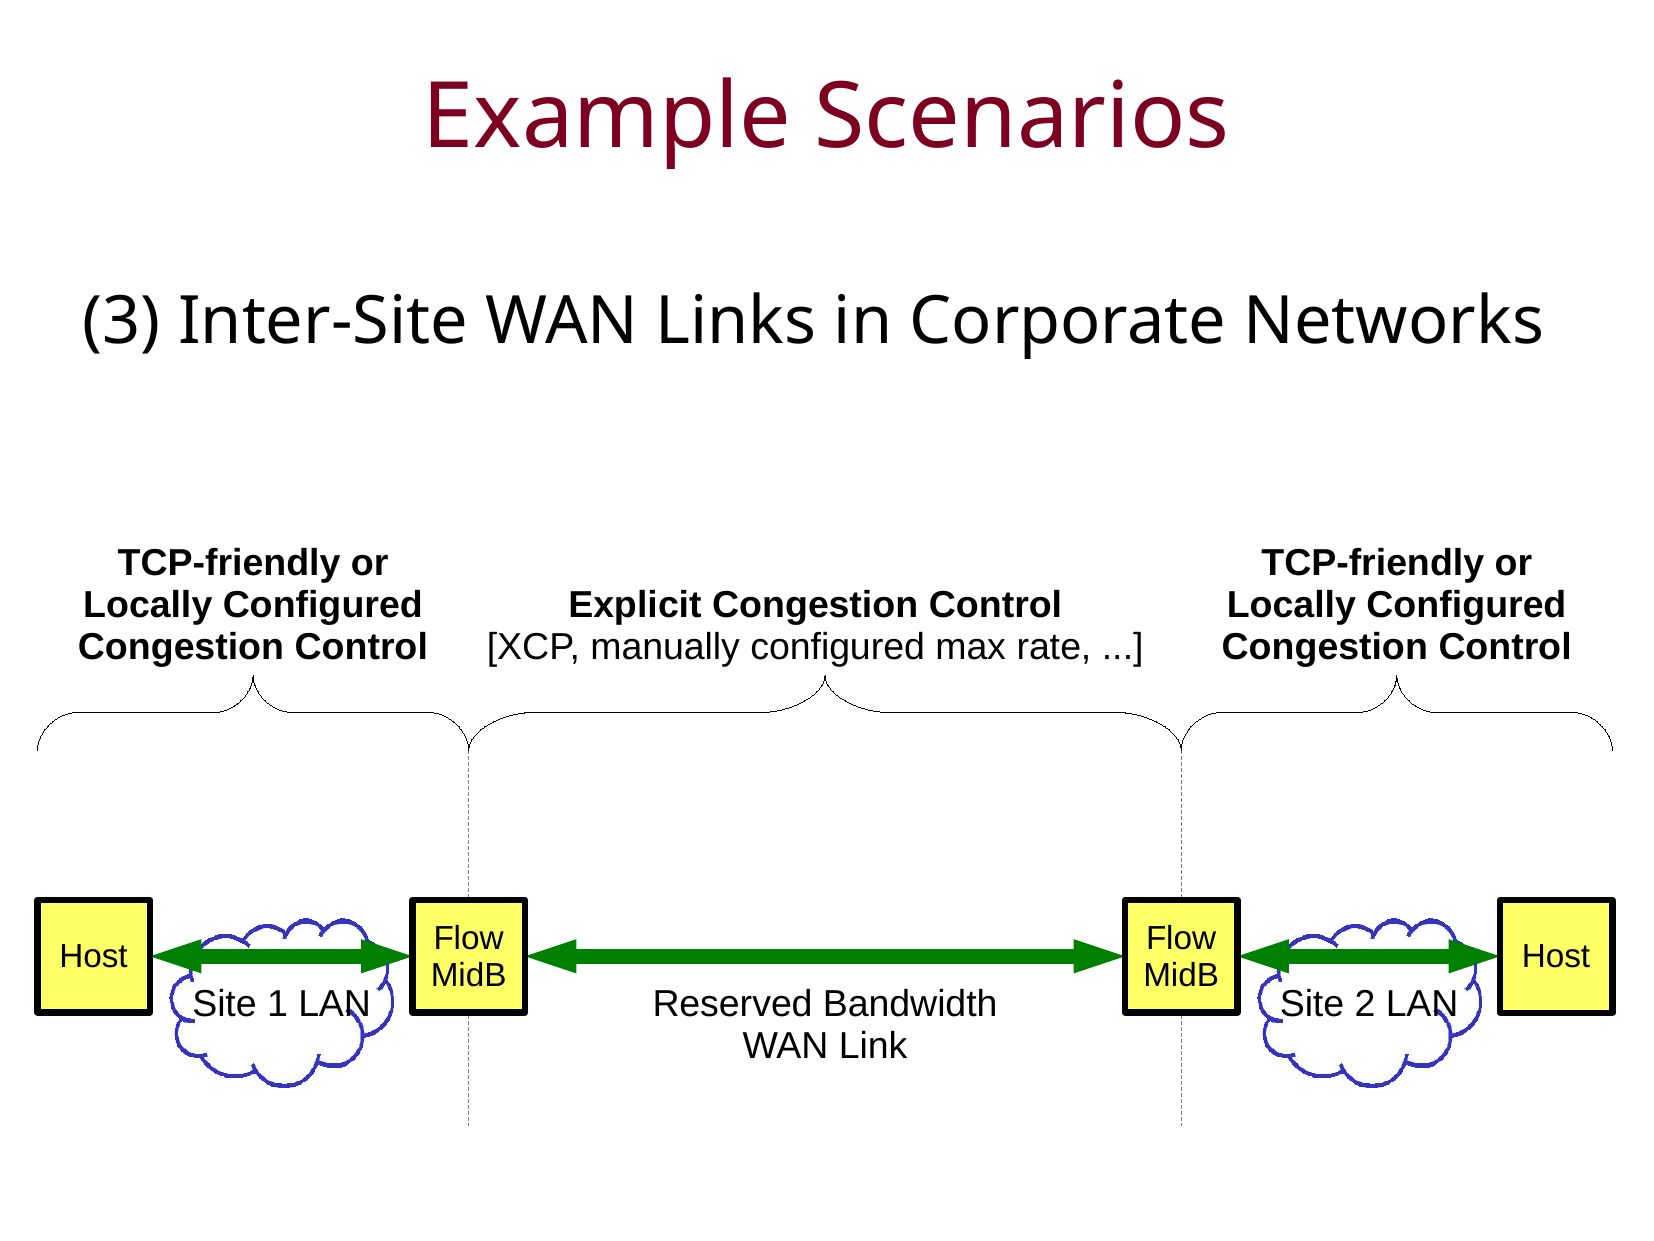

# Example Scenarios
(3) Inter-Site WAN Links in Corporate Networks
TCP-friendly or
Locally Configured
Congestion Control
TCP-friendly or
Locally Configured
Congestion Control
Explicit Congestion Control
[XCP, manually configured max rate, ...]
Host
Flow
MidB
Flow
MidB
Host
Site 1 LAN
Site 2 LAN
Reserved Bandwidth
WAN Link